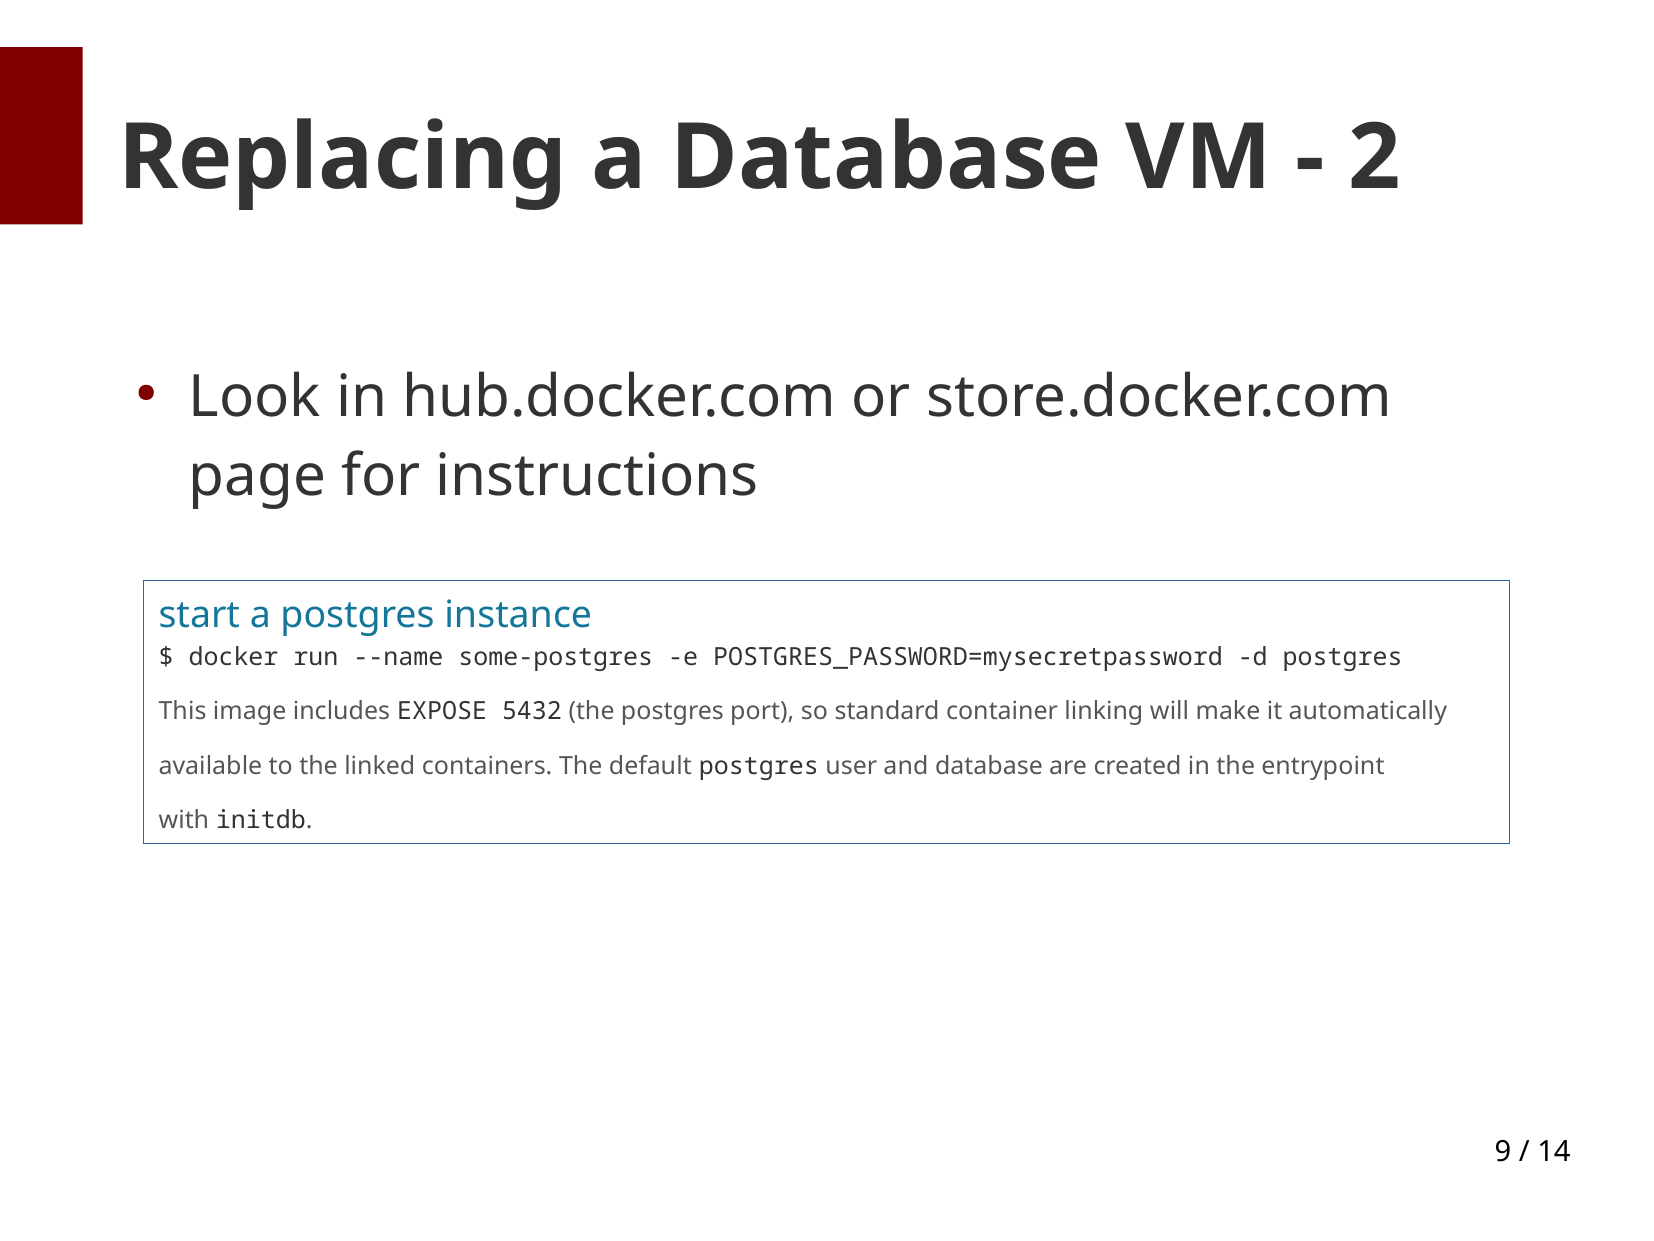

# Replacing a Database VM - 2
Look in hub.docker.com or store.docker.com page for instructions
start a postgres instance
$ docker run --name some-postgres -e POSTGRES_PASSWORD=mysecretpassword -d postgres
This image includes EXPOSE 5432 (the postgres port), so standard container linking will make it automatically available to the linked containers. The default postgres user and database are created in the entrypoint with initdb.
9